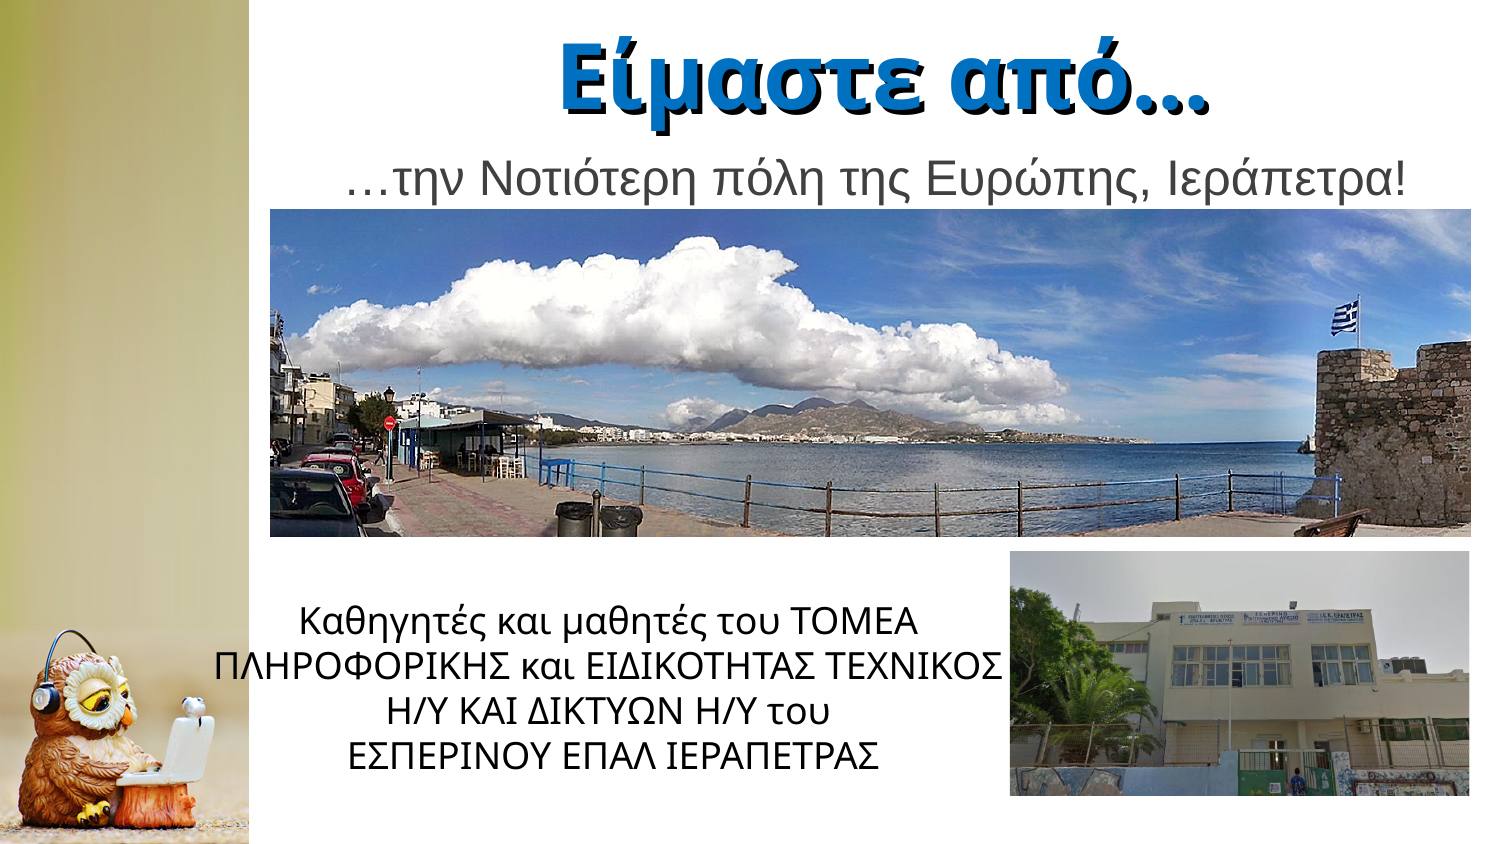

# Είμαστε από…
…την Νοτιότερη πόλη της Ευρώπης, Ιεράπετρα!
Καθηγητές και μαθητές του ΤΟΜΕΑ
ΠΛΗΡΟΦΟΡΙΚΗΣ και ΕΙΔΙΚΟΤΗΤΑΣ ΤΕΧΝΙΚΟΣ Η/Υ ΚΑΙ ΔΙΚΤΥΩΝ Η/Υ του
 ΕΣΠΕΡΙΝΟΥ ΕΠΑΛ ΙΕΡΑΠΕΤΡΑΣ